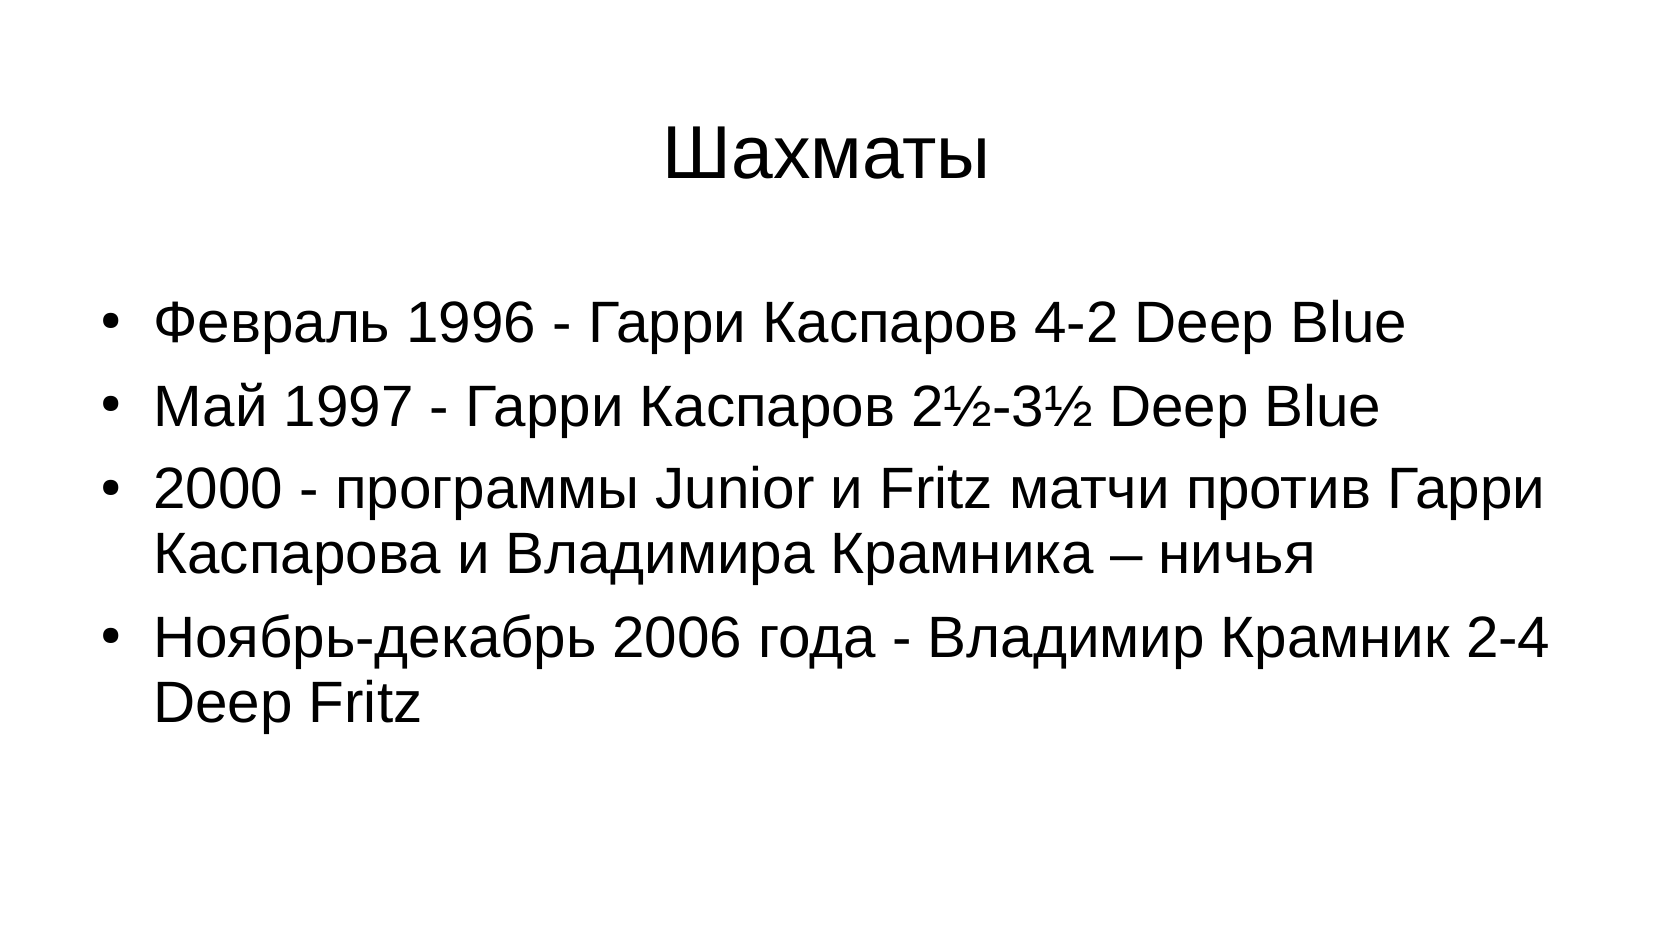

# Шахматы
Февраль 1996 - Гарри Каспаров 4-2 Deep Blue
Май 1997 - Гарри Каспаров 2½-3½ Deep Blue
2000 - программы Junior и Fritz матчи против Гарри Каспарова и Владимира Крамника – ничья
Ноябрь-декабрь 2006 года - Владимир Крамник 2-4 Deep Fritz